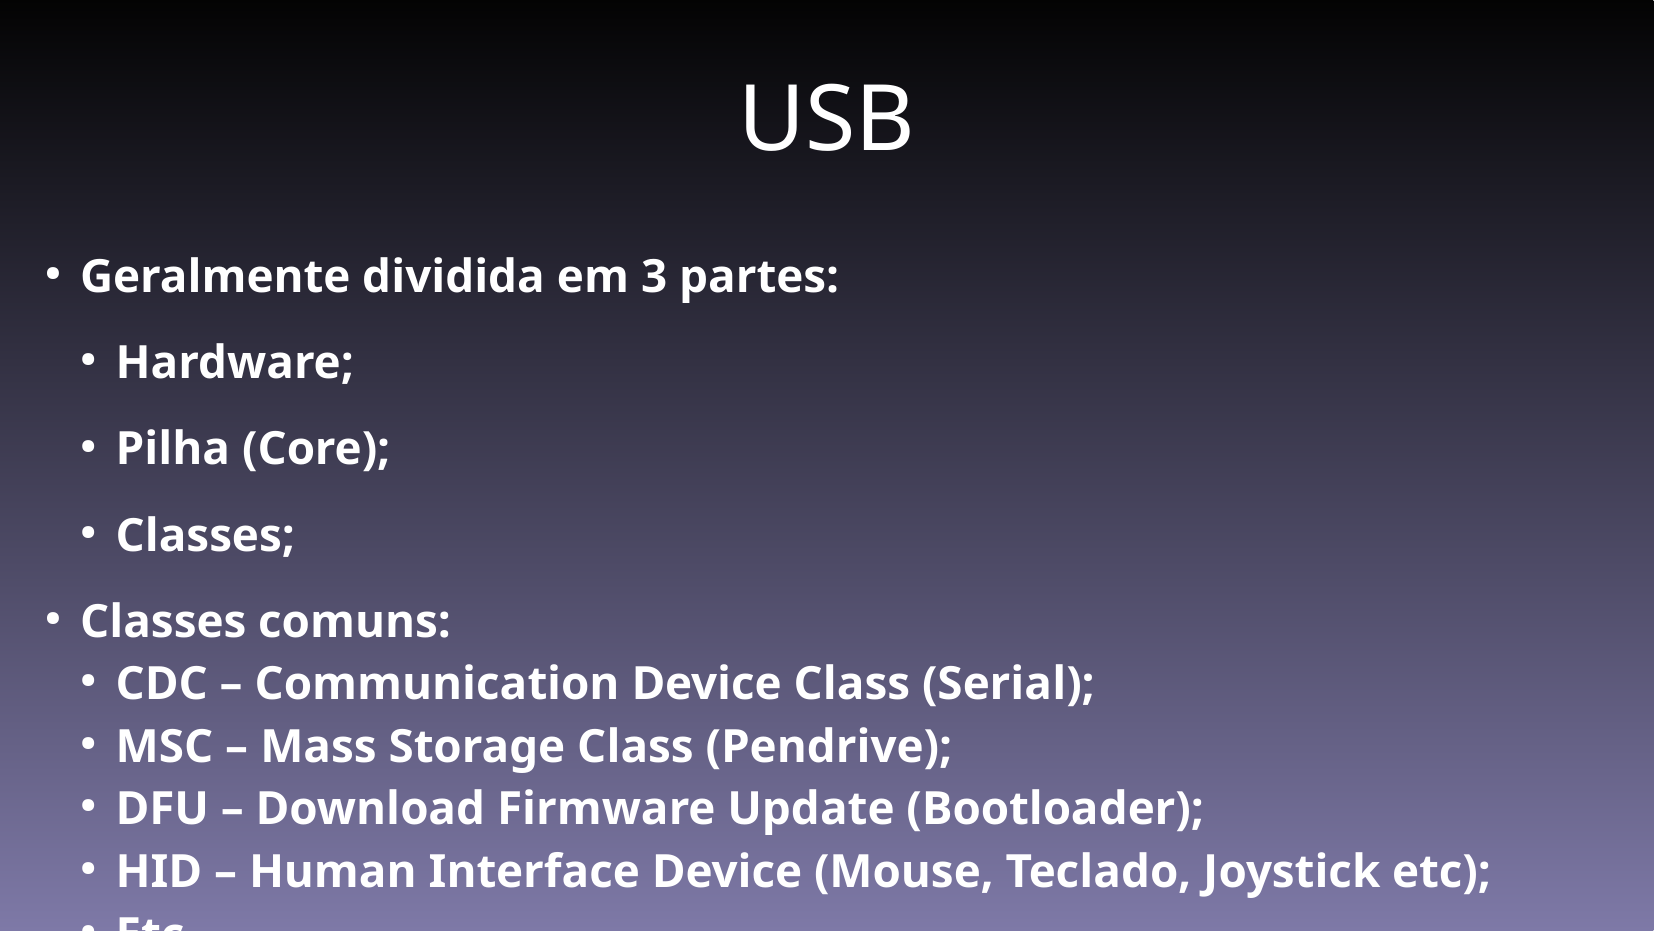

# USB
Geralmente dividida em 3 partes:
Hardware;
Pilha (Core);
Classes;
Classes comuns:
CDC – Communication Device Class (Serial);
MSC – Mass Storage Class (Pendrive);
DFU – Download Firmware Update (Bootloader);
HID – Human Interface Device (Mouse, Teclado, Joystick etc);
Etc.